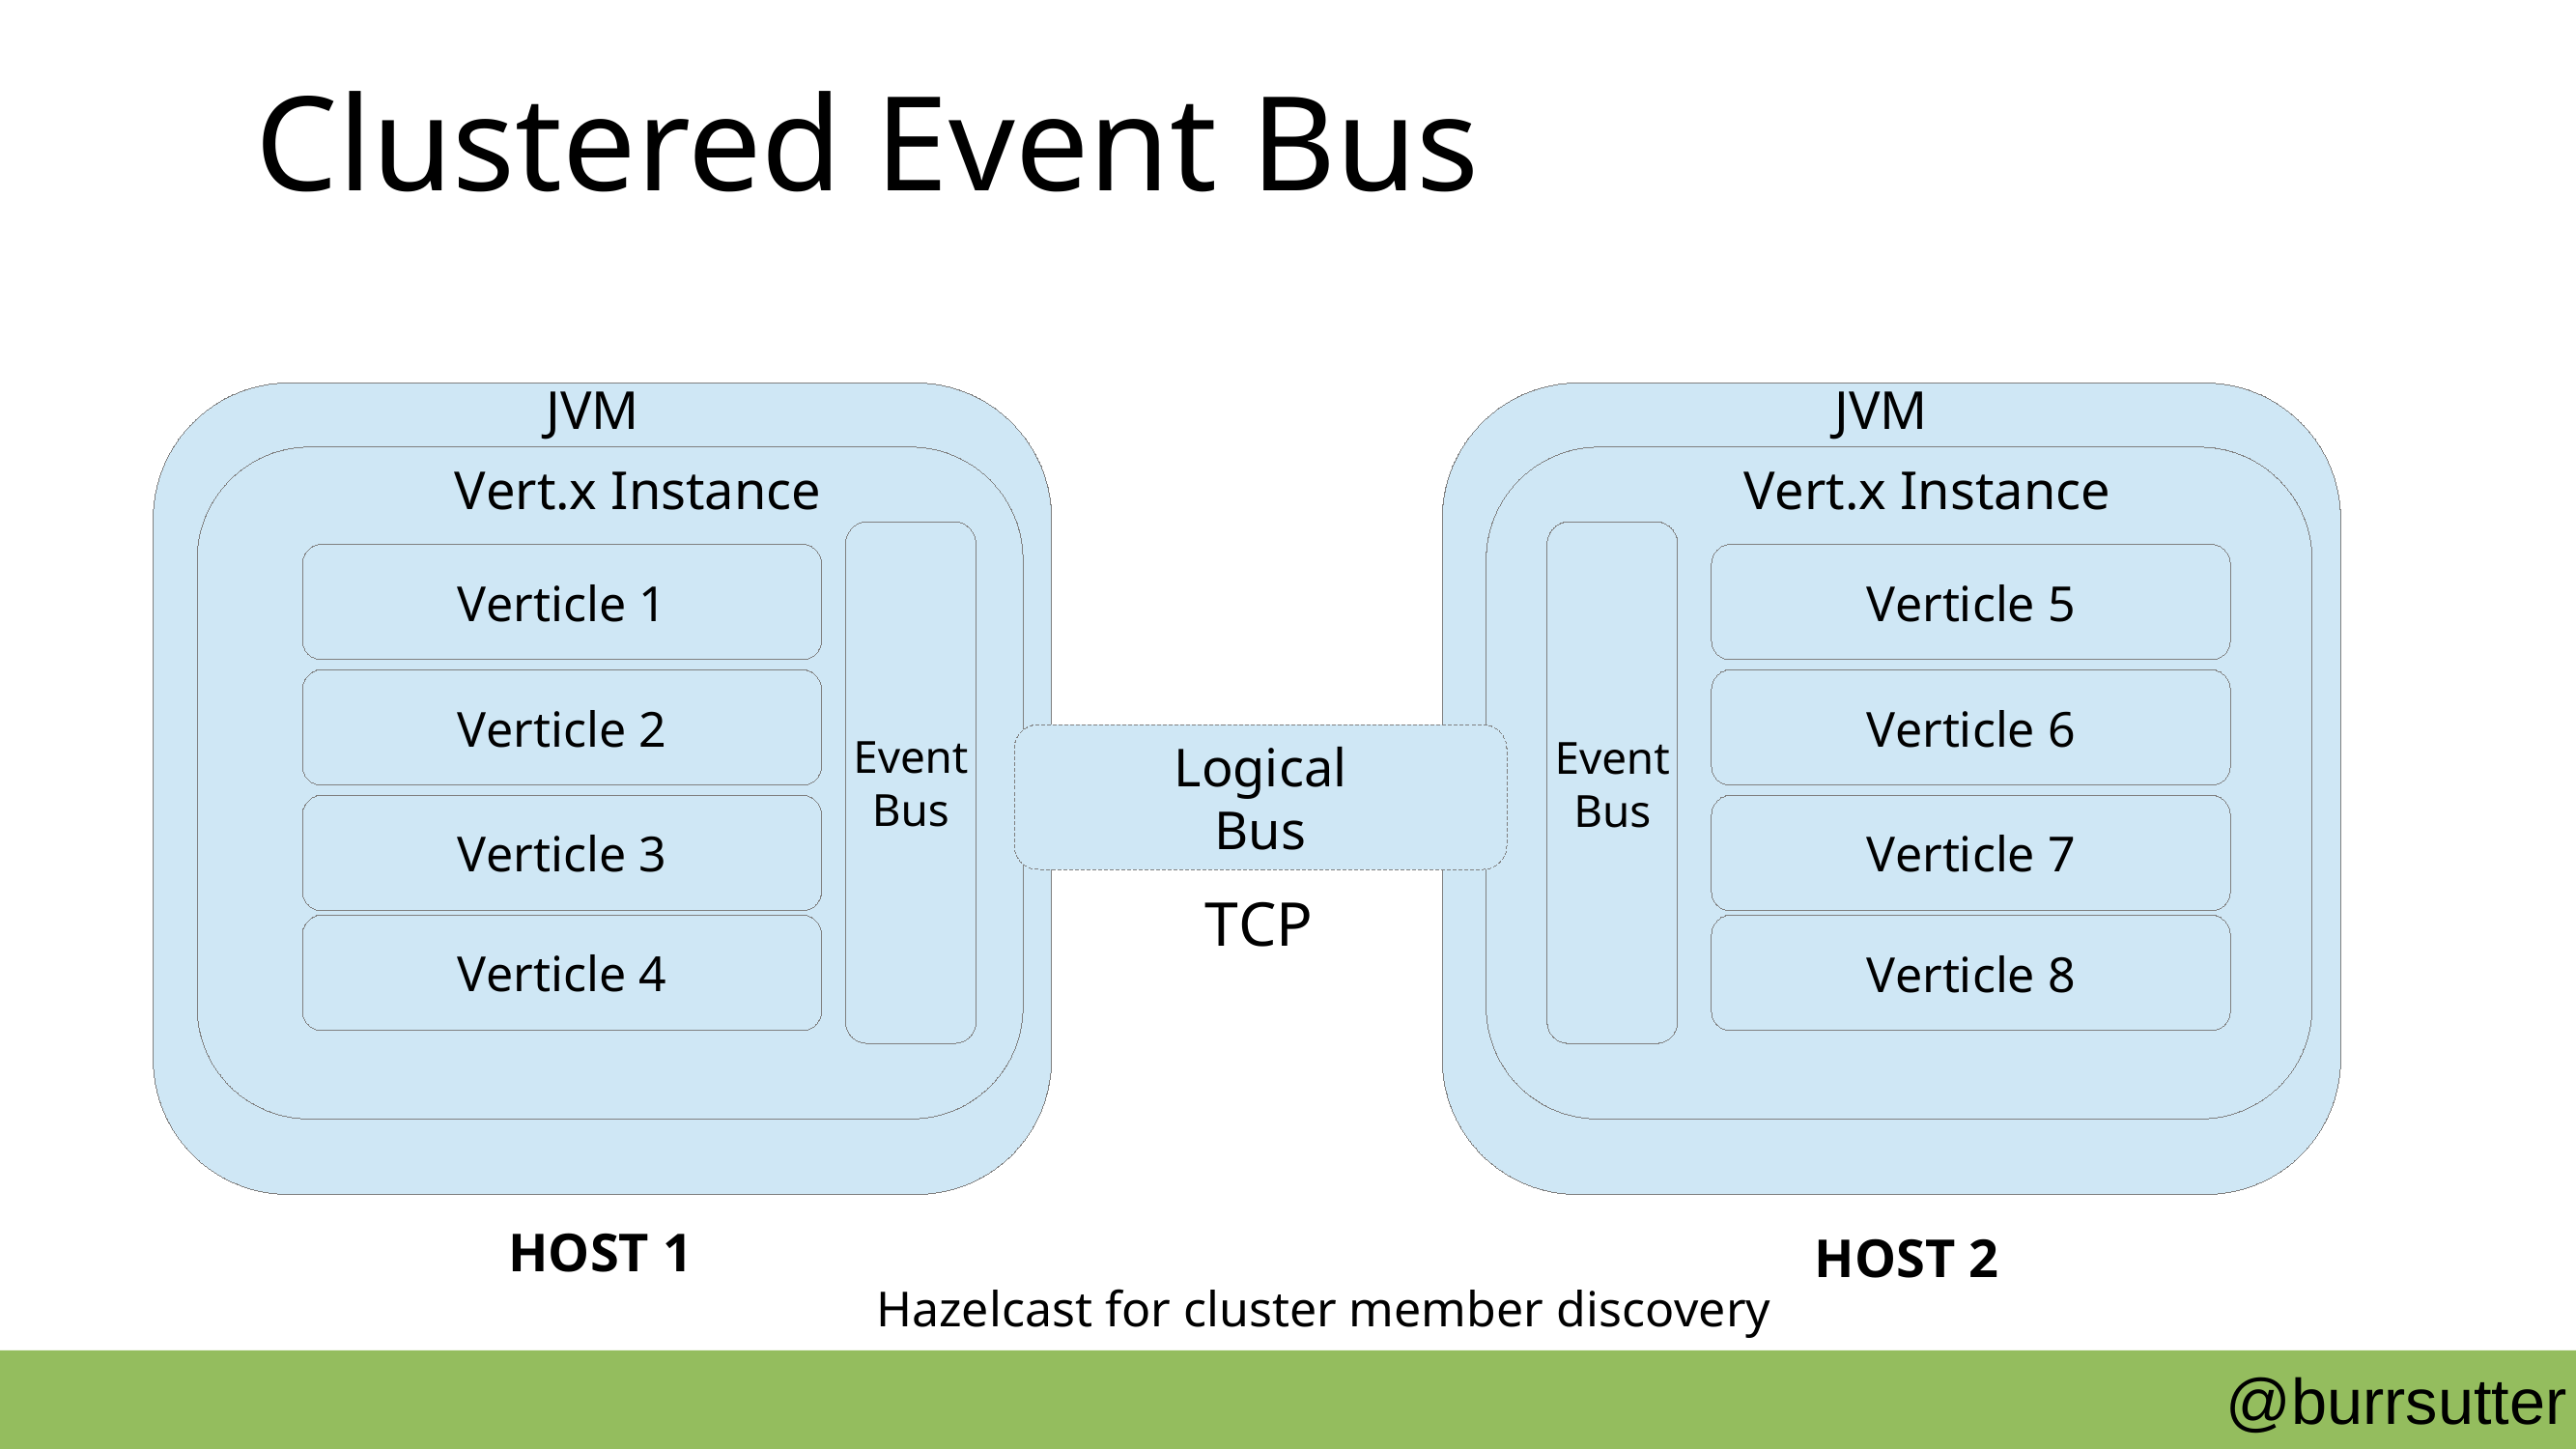

# Clustered Event Bus
JVM
JVM
Vert.x Instance
Vert.x Instance
Event
Bus
Event
Bus
Verticle 1
Verticle 5
Verticle 2
Verticle 6
Logical
Bus
Verticle 3
Verticle 7
TCP
Verticle 4
Verticle 8
HOST 1
HOST 2
Hazelcast for cluster member discovery